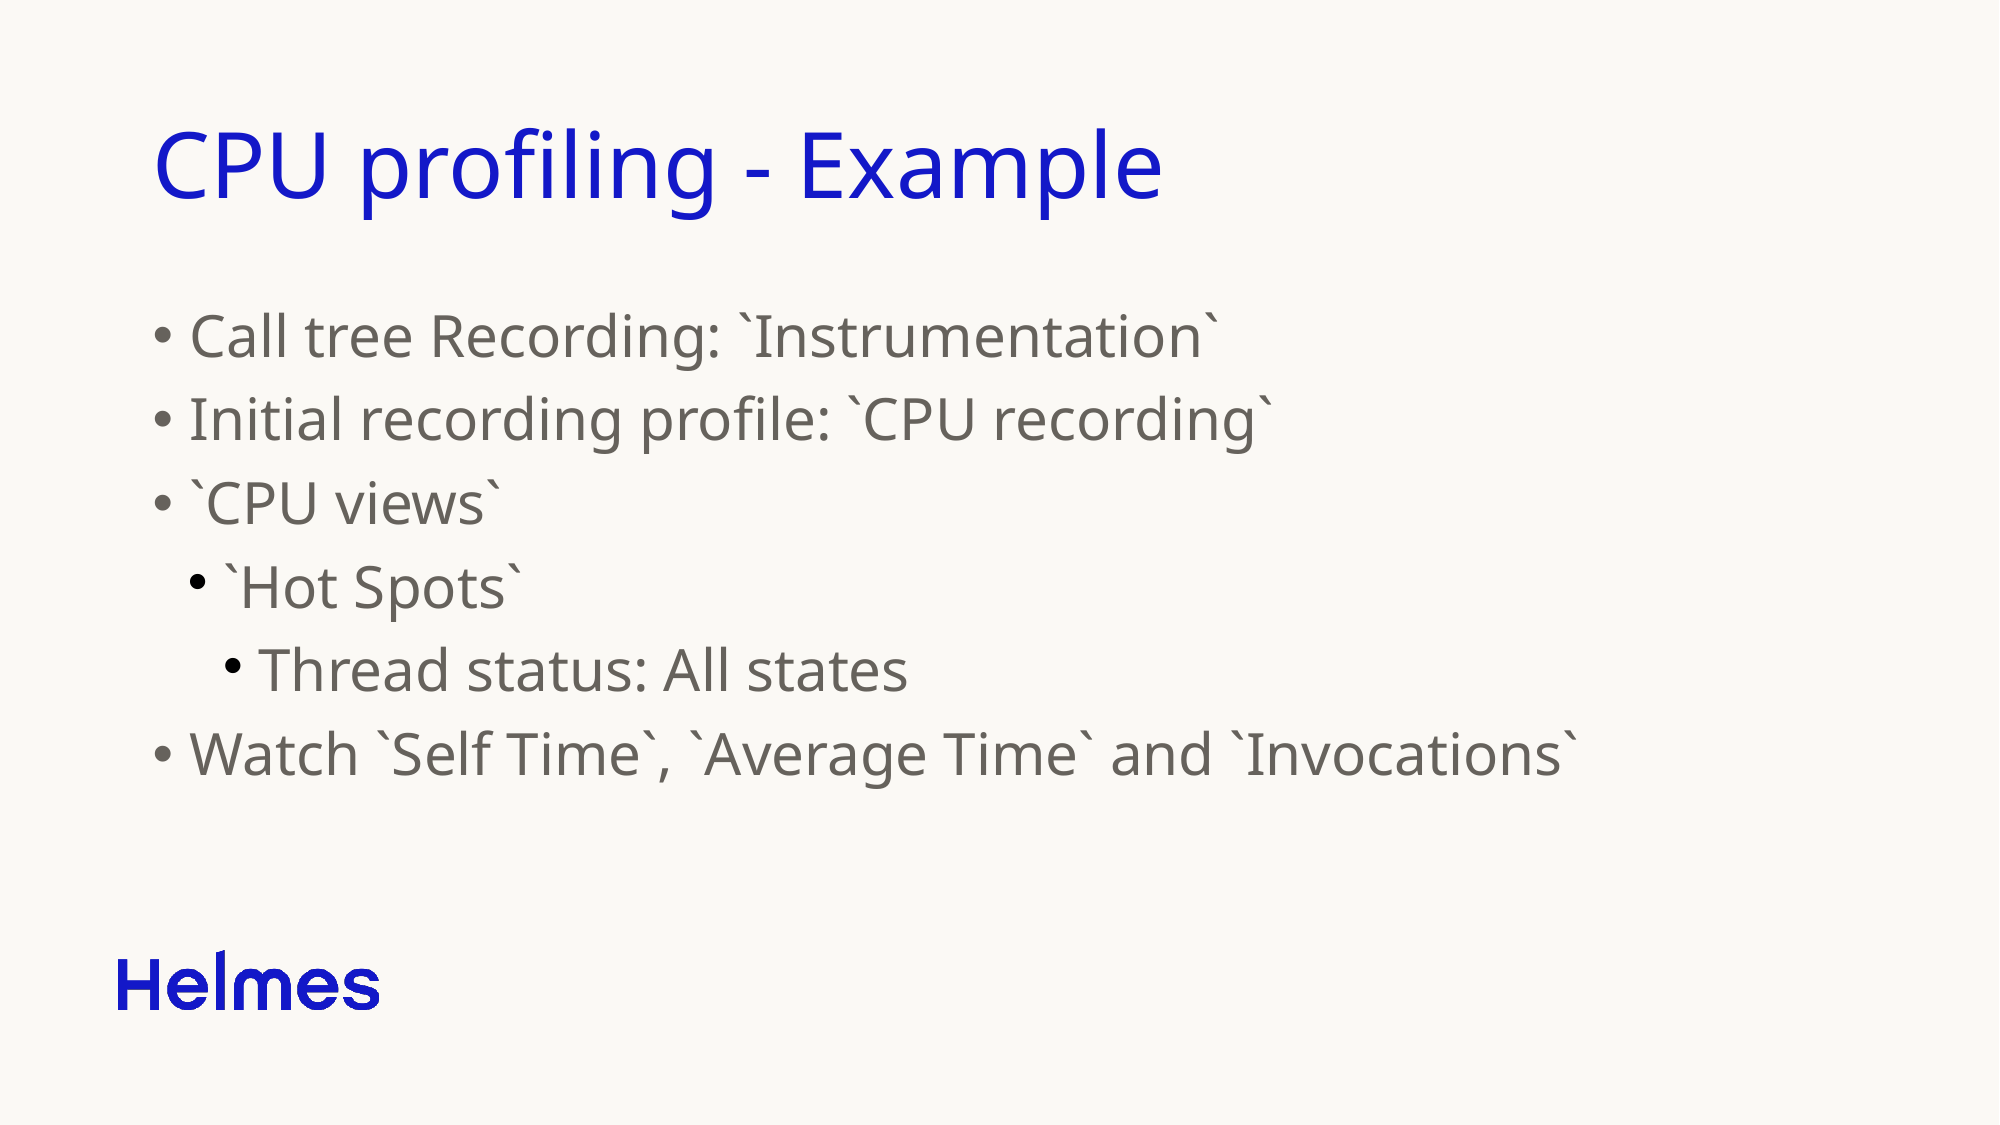

CPU profiling - Example
Call tree Recording: `Instrumentation`
Initial recording profile: `CPU recording`
`CPU views`
`Hot Spots`
Thread status: All states
Watch `Self Time`, `Average Time` and `Invocations`